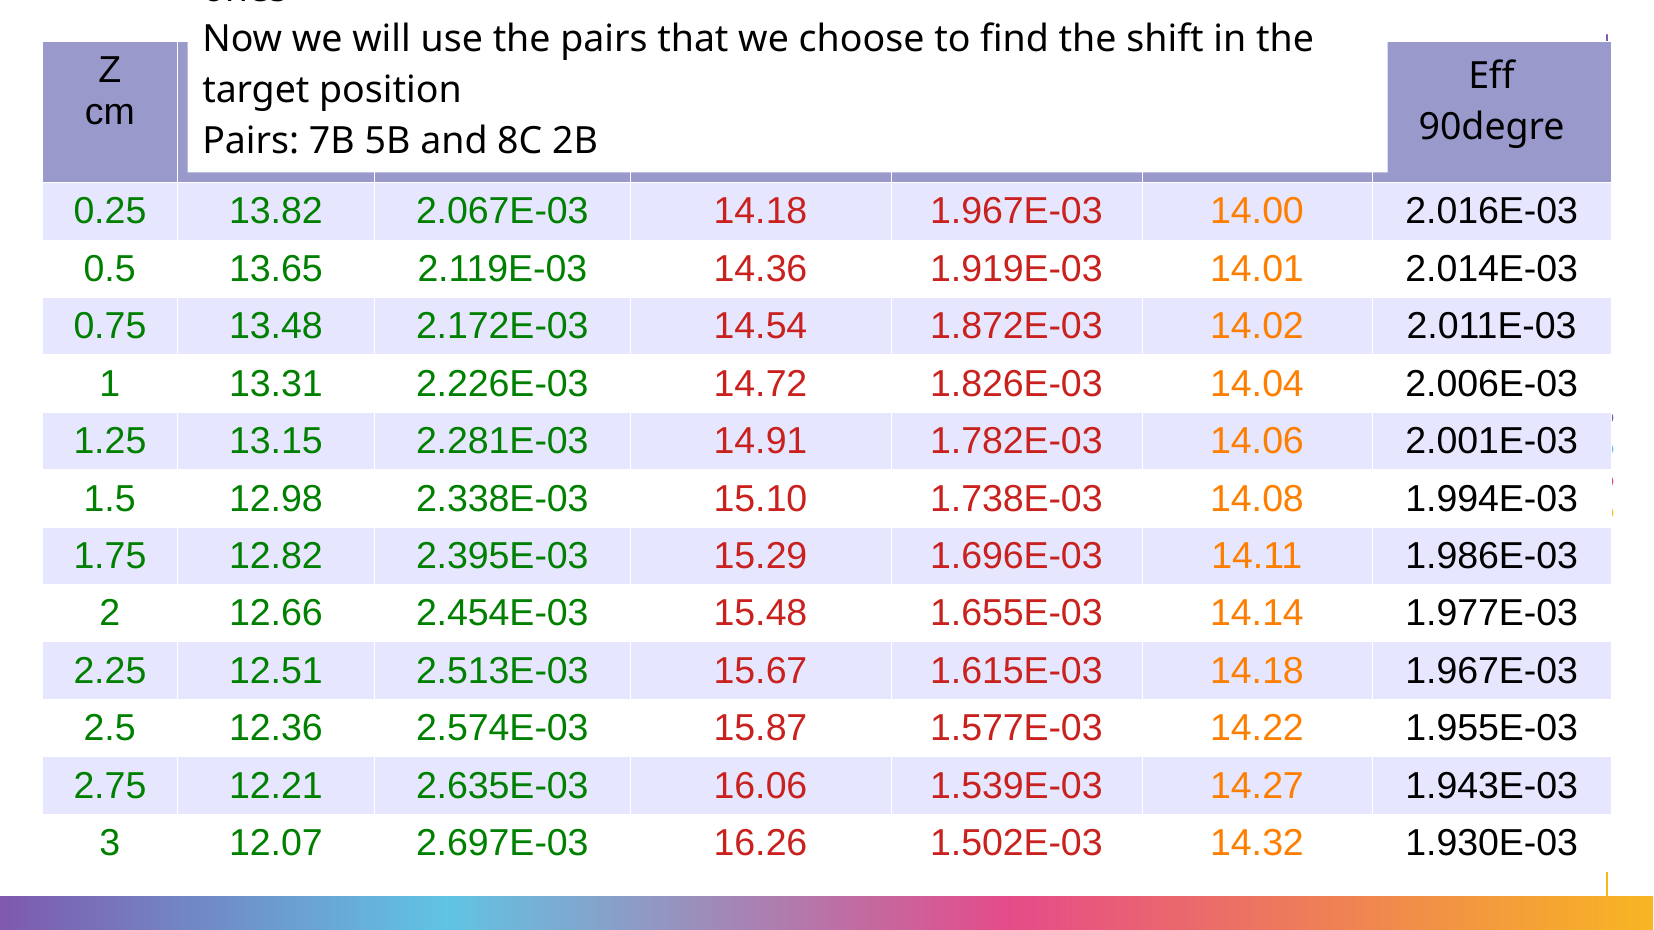

Since we found that our 135 degree detector has better efficiency than the 90 degree detector,
 the source is probably moved in -Z direction so
source is closer to 135 degree detectors with respect to 90 degree ones
Now we will use the pairs that we choose to find the shift in the target position
Pairs: 7B 5B and 8C 2B
#
| Eff 90degre | 90o | Eff 135 +Z | 135 +Z direction | Eff 135 -Z | 135o -Z direction | Z cm |
| --- | --- | --- | --- | --- | --- | --- |
| 2.016E-03 | 14.00 | 1.967E-03 | 14.18 | 2.067E-03 | 13.82 | 0.25 |
| 2.014E-03 | 14.01 | 1.919E-03 | 14.36 | 2.119E-03 | 13.65 | 0.5 |
| 2.011E-03 | 14.02 | 1.872E-03 | 14.54 | 2.172E-03 | 13.48 | 0.75 |
| 2.006E-03 | 14.04 | 1.826E-03 | 14.72 | 2.226E-03 | 13.31 | 1 |
| 2.001E-03 | 14.06 | 1.782E-03 | 14.91 | 2.281E-03 | 13.15 | 1.25 |
| 1.994E-03 | 14.08 | 1.738E-03 | 15.10 | 2.338E-03 | 12.98 | 1.5 |
| 1.986E-03 | 14.11 | 1.696E-03 | 15.29 | 2.395E-03 | 12.82 | 1.75 |
| 1.977E-03 | 14.14 | 1.655E-03 | 15.48 | 2.454E-03 | 12.66 | 2 |
| 1.967E-03 | 14.18 | 1.615E-03 | 15.67 | 2.513E-03 | 12.51 | 2.25 |
| 1.955E-03 | 14.22 | 1.577E-03 | 15.87 | 2.574E-03 | 12.36 | 2.5 |
| 1.943E-03 | 14.27 | 1.539E-03 | 16.06 | 2.635E-03 | 12.21 | 2.75 |
| 1.930E-03 | 14.32 | 1.502E-03 | 16.26 | 2.697E-03 | 12.07 | 3 |